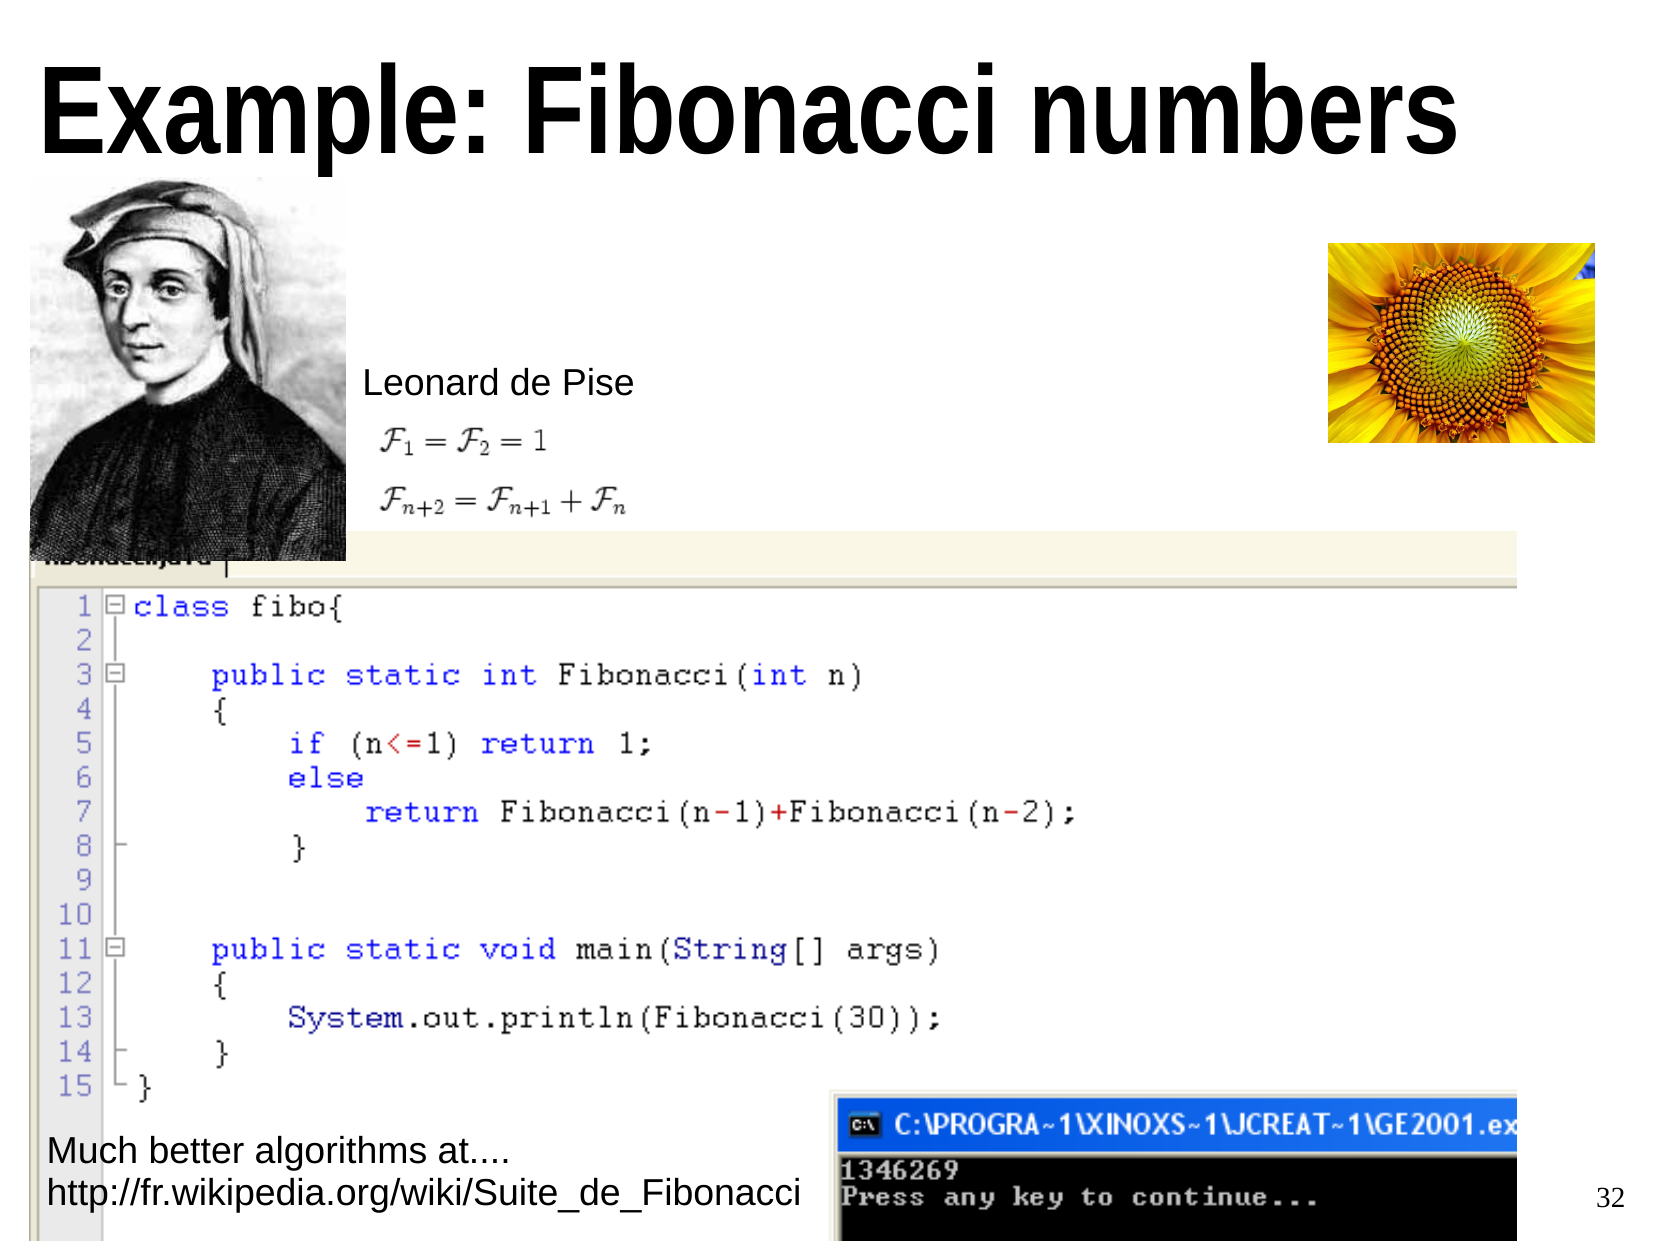

Example: Fibonacci numbers
Leonard de Pise
Much better algorithms at....
http://fr.wikipedia.org/wiki/Suite_de_Fibonacci